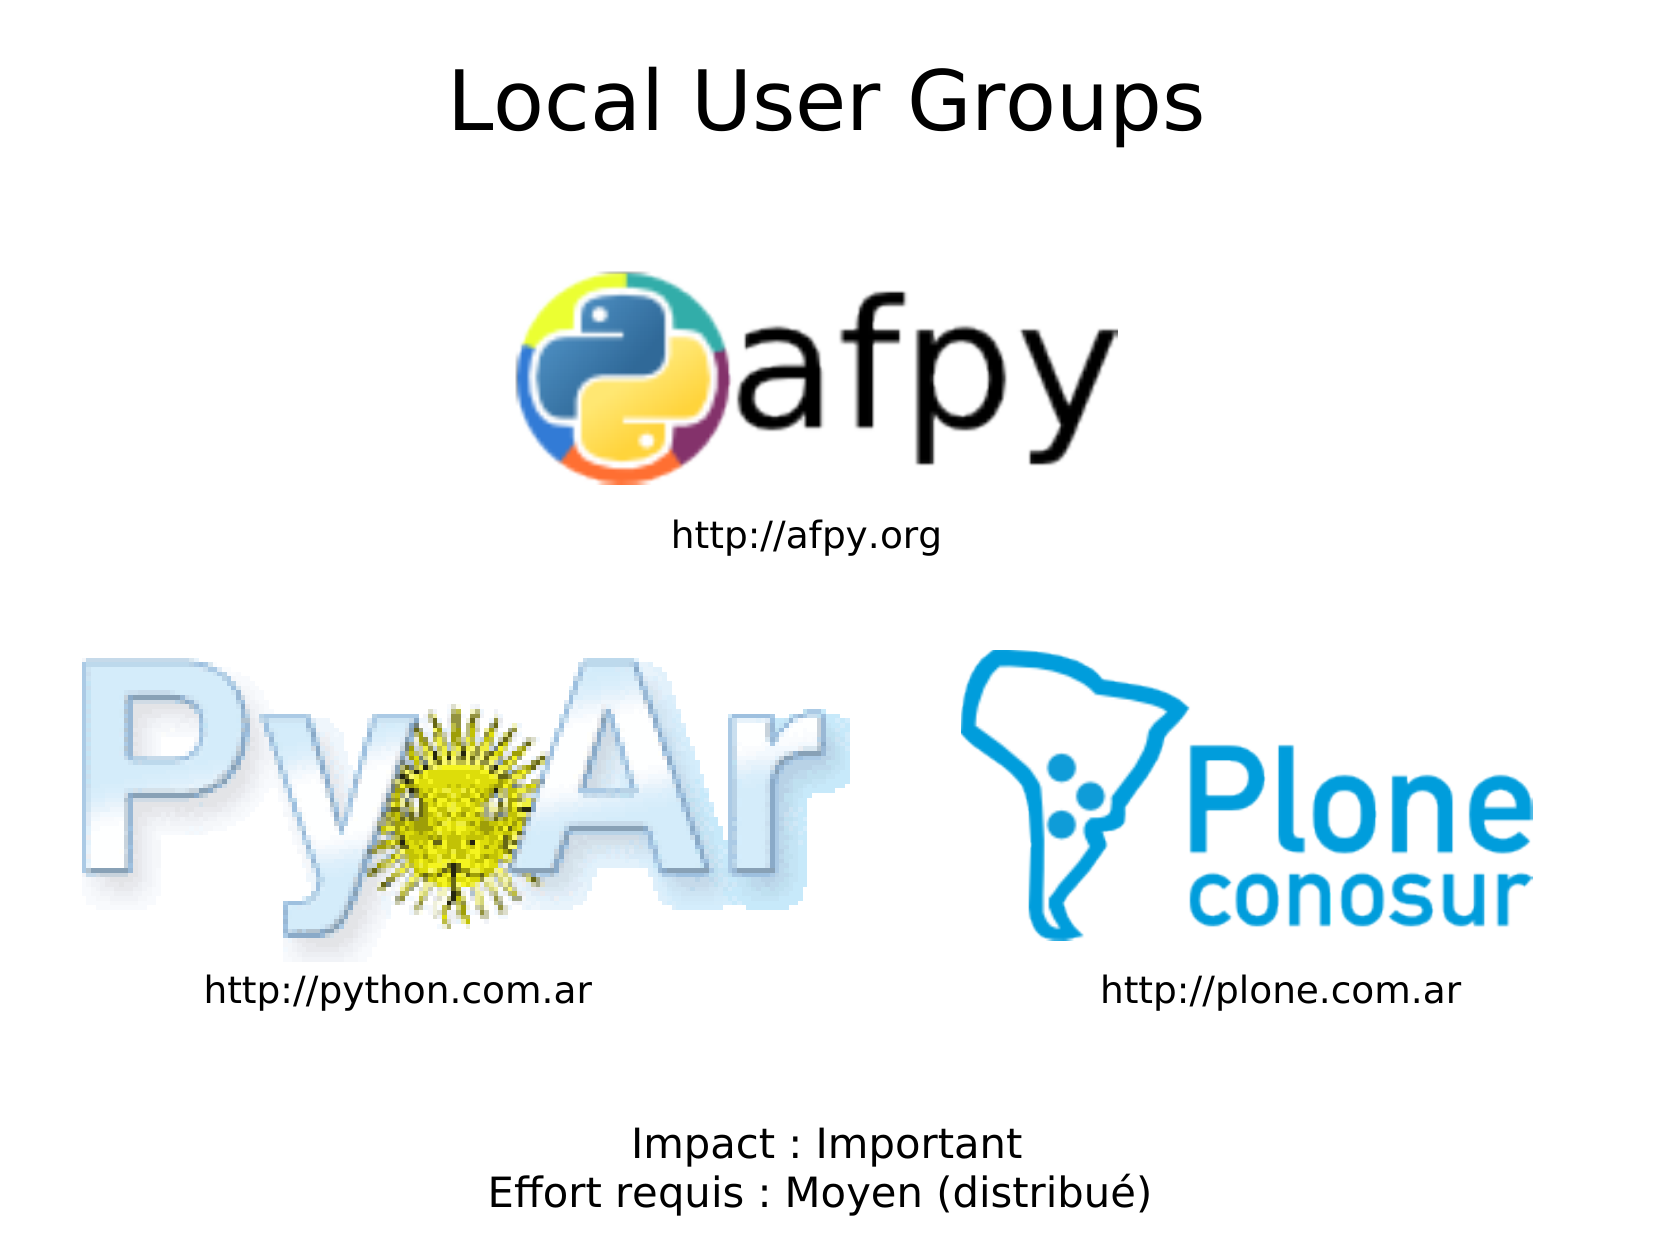

Local User Groups
Impact : Important
Effort requis : Moyen (distribué)
http://afpy.org
http://python.com.ar
http://plone.com.ar